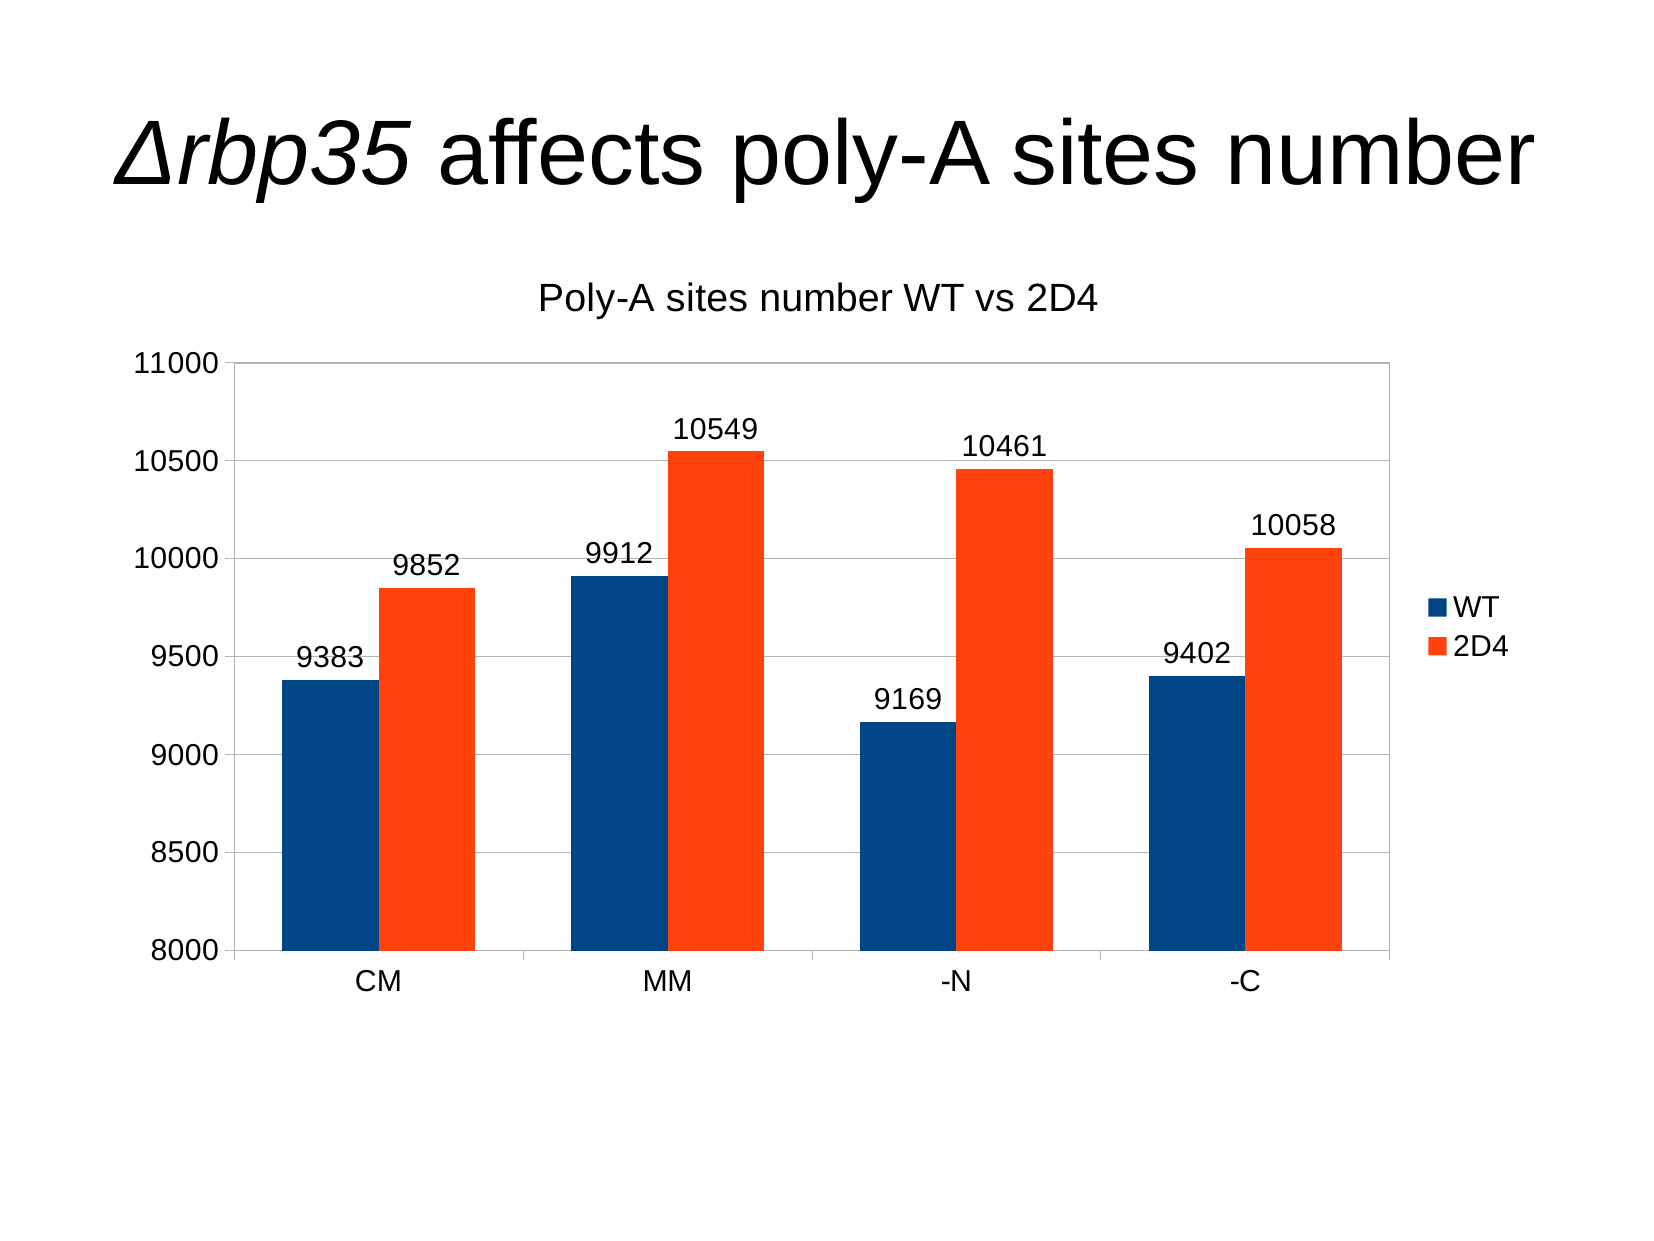

# Δrbp35 affects poly-A sites number
### Chart: Poly-A sites number WT vs 2D4
| Category | WT | 2D4 |
|---|---|---|
| CM | 9383.0 | 9852.0 |
| MM | 9912.0 | 10549.0 |
| -N | 9169.0 | 10461.0 |
| -C | 9402.0 | 10058.0 |